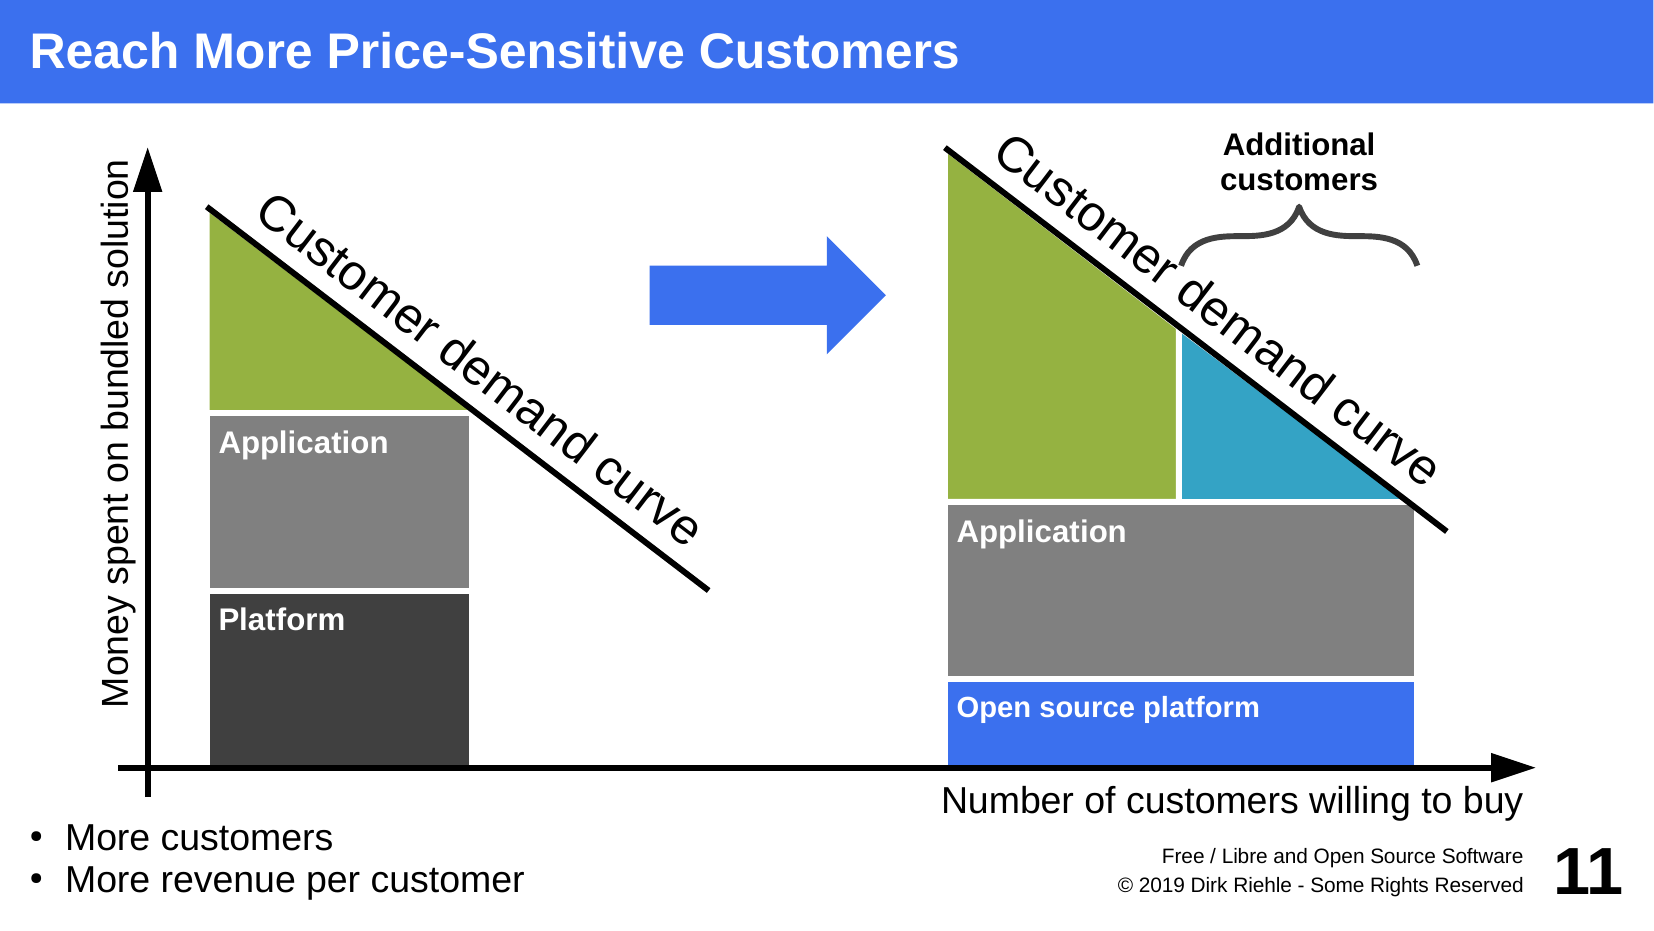

# Reach More Price-Sensitive Customers
Additional customers
Customer demand curve
Customer demand curve
Money spent on bundled solution
Application
Application
Platform
Open source platform
Number of customers willing to buy
More customers
More revenue per customer
Free / Libre and Open Source Software
11
© 2019 Dirk Riehle - Some Rights Reserved